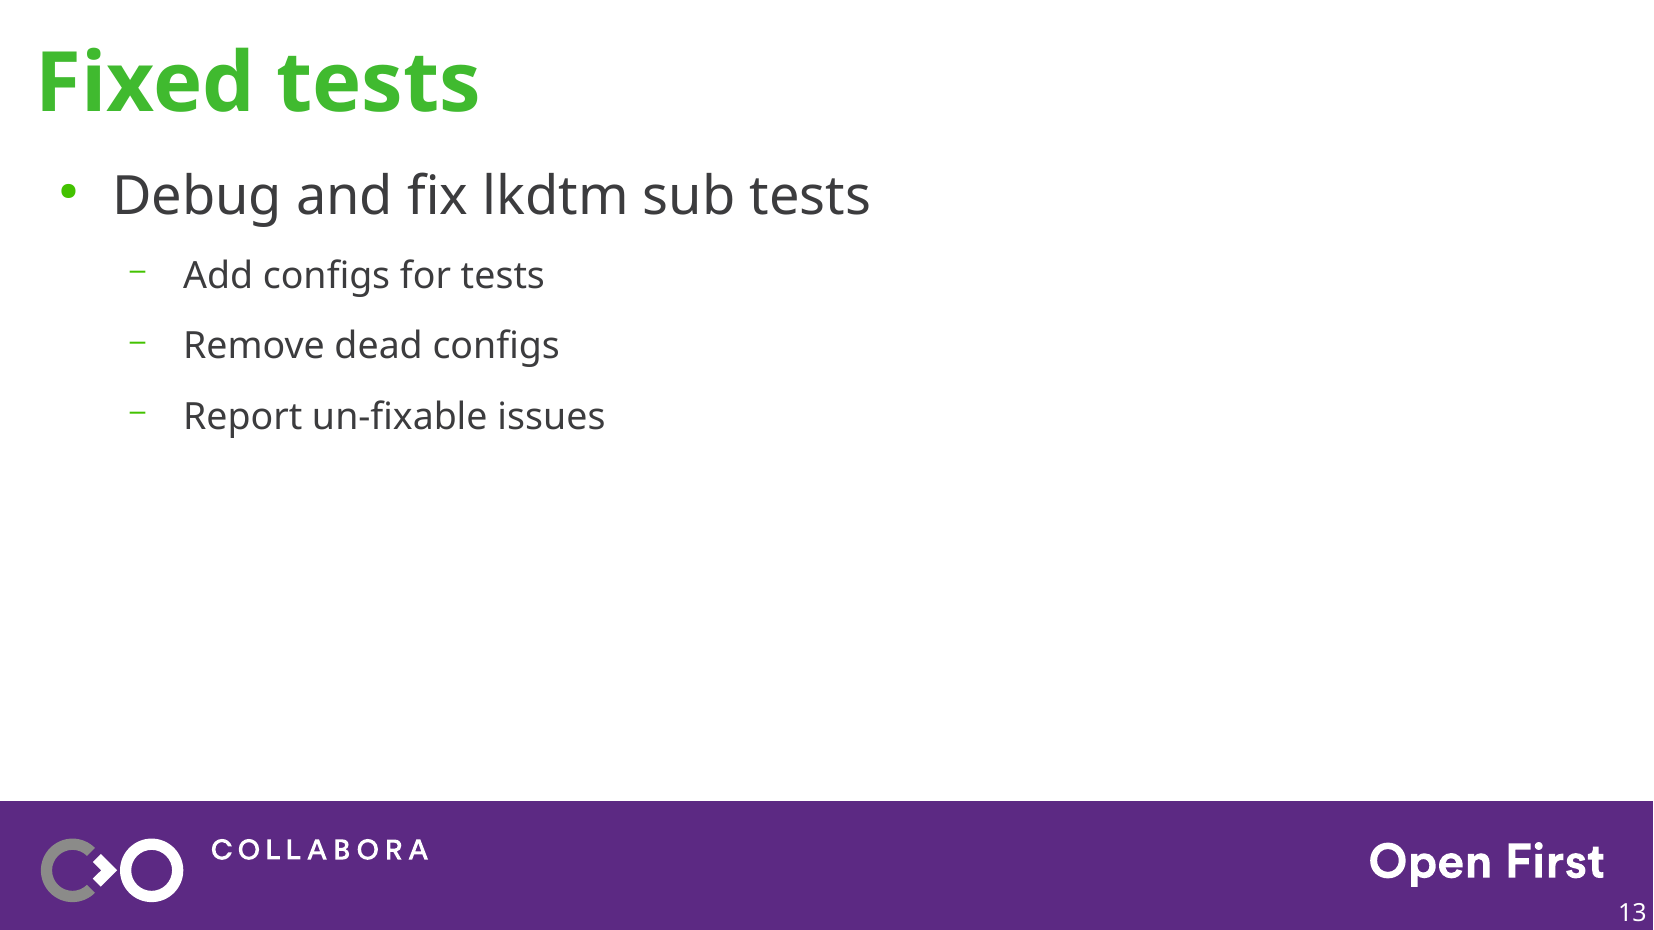

# Fixed tests
Debug and fix lkdtm sub tests
Add configs for tests
Remove dead configs
Report un-fixable issues